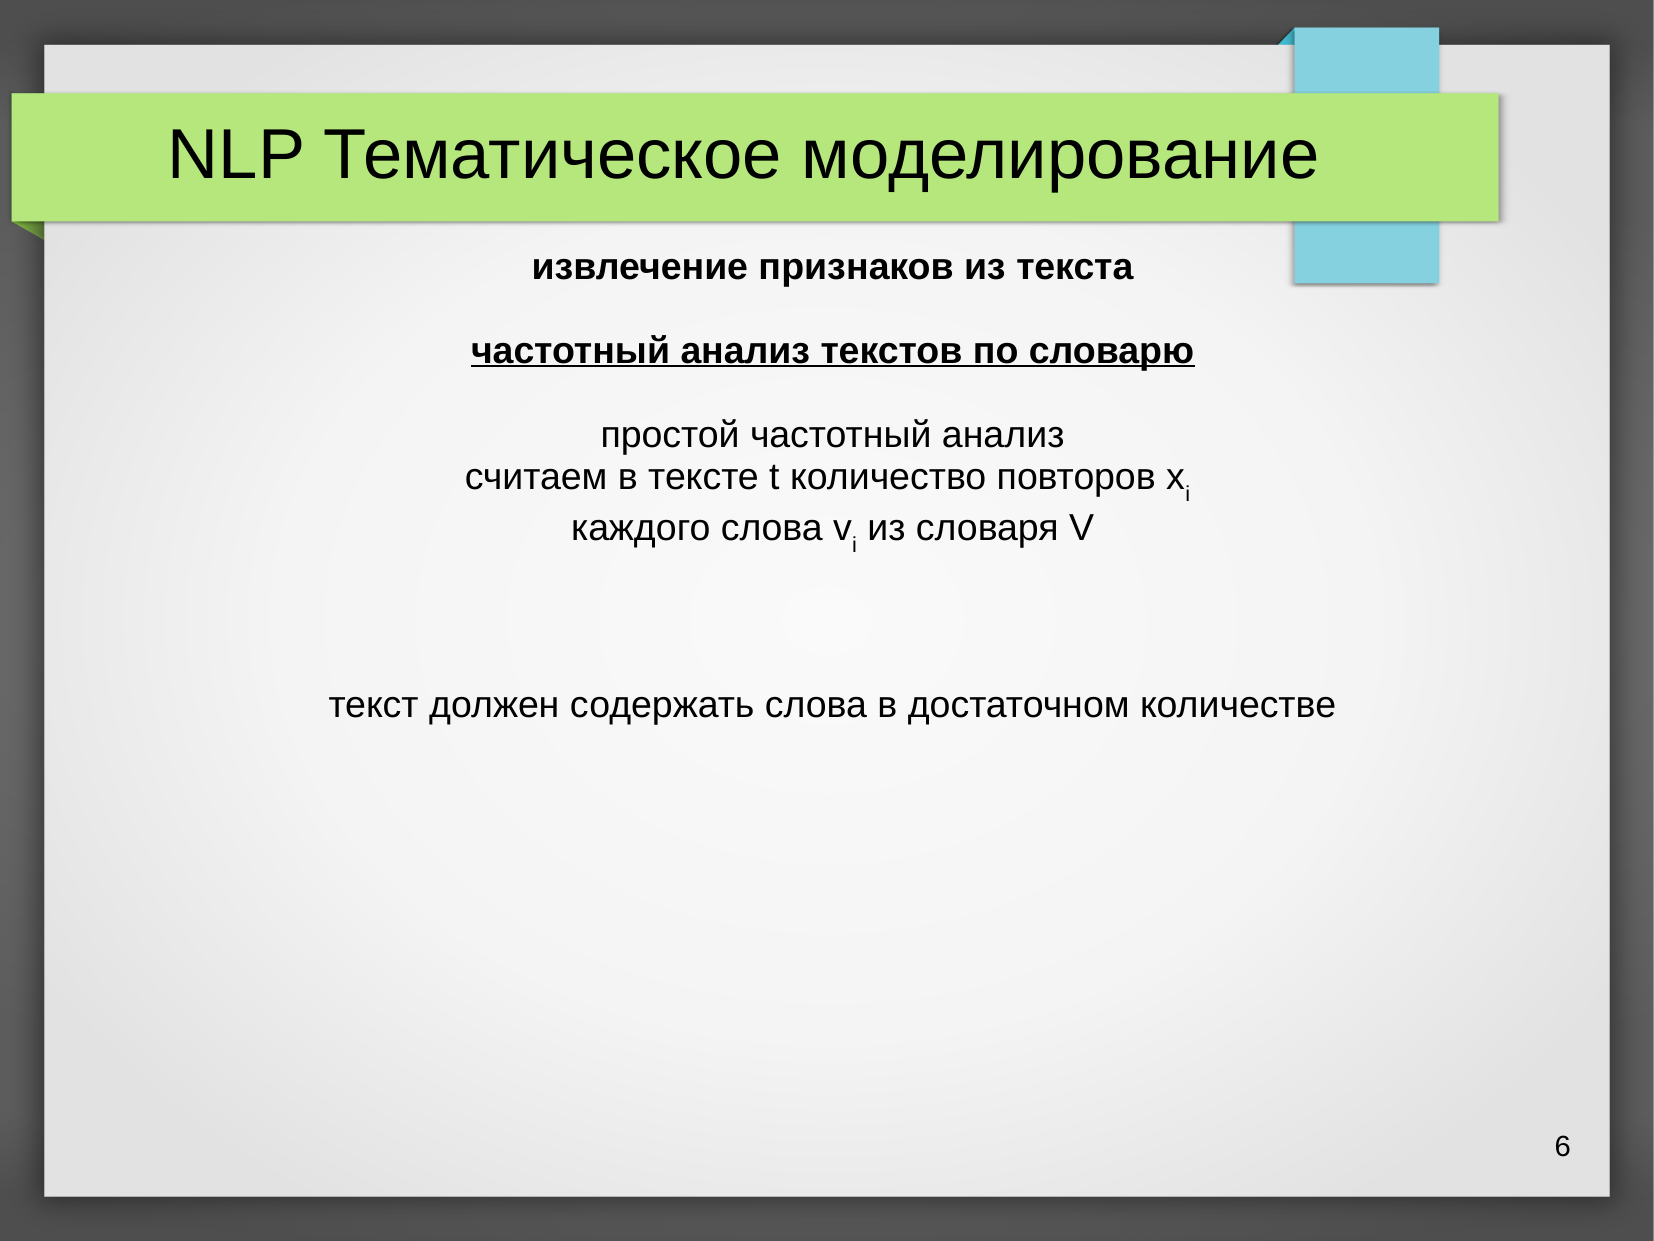

# NLP Тематическое моделирование
извлечение признаков из текста
частотный анализ текстов по словарю
простой частотный анализ
считаем в тексте t количество повторов xi
каждого слова vi из словаря V
текст должен содержать слова в достаточном количестве
6